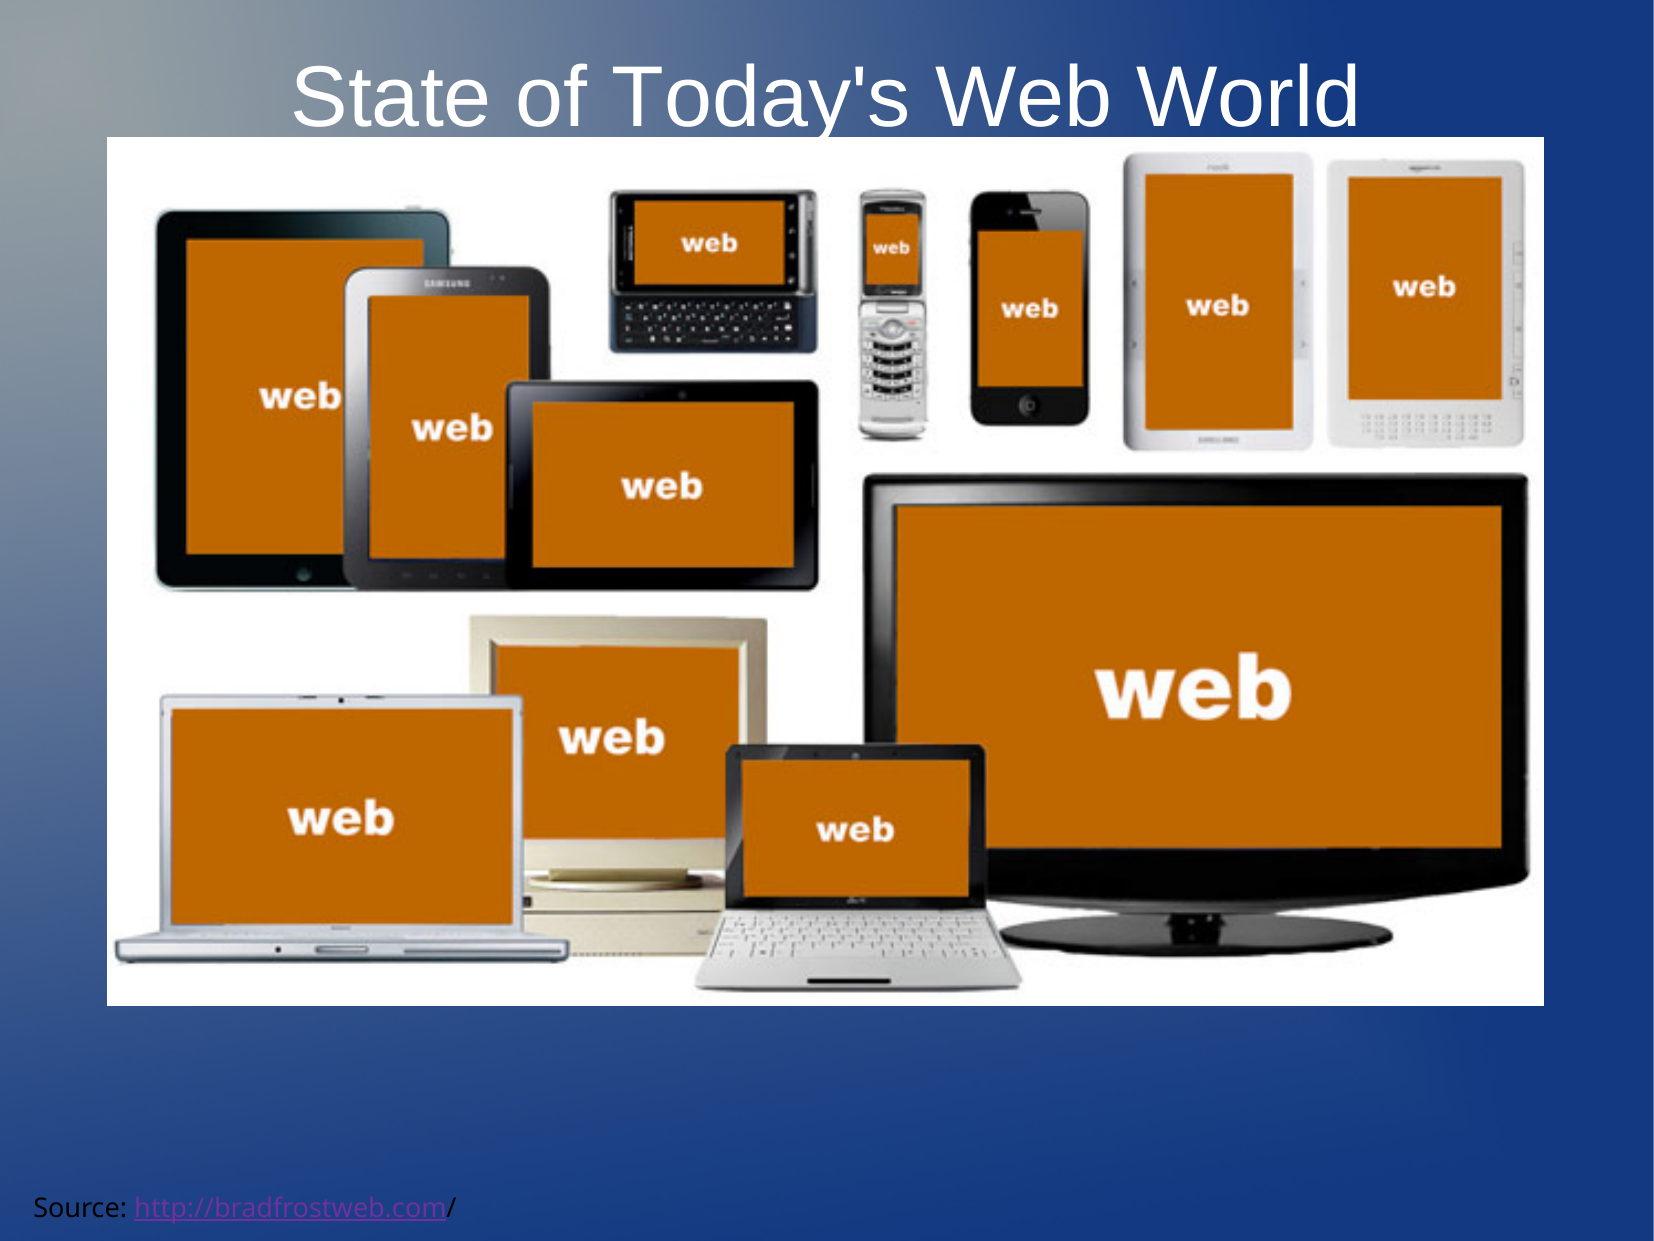

# State of Today's Web World
Source: http://bradfrostweb.com/